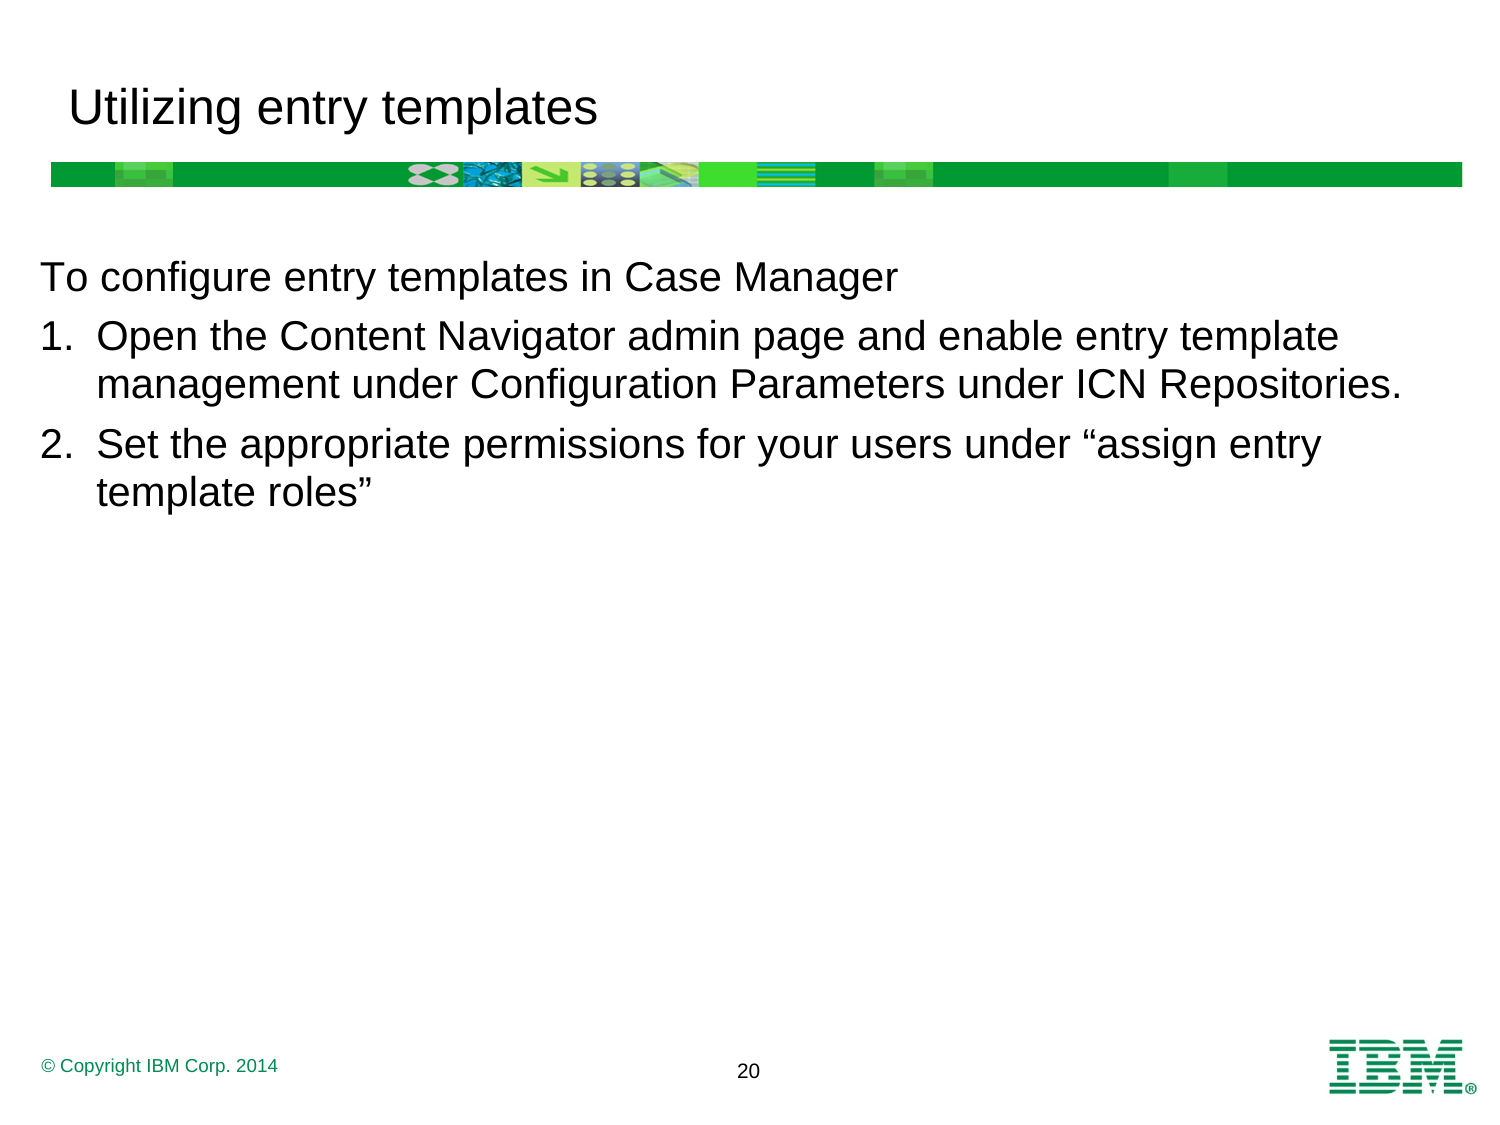

# Utilizing entry templates
To configure entry templates in Case Manager
Open the Content Navigator admin page and enable entry template management under Configuration Parameters under ICN Repositories.
Set the appropriate permissions for your users under “assign entry template roles”
20